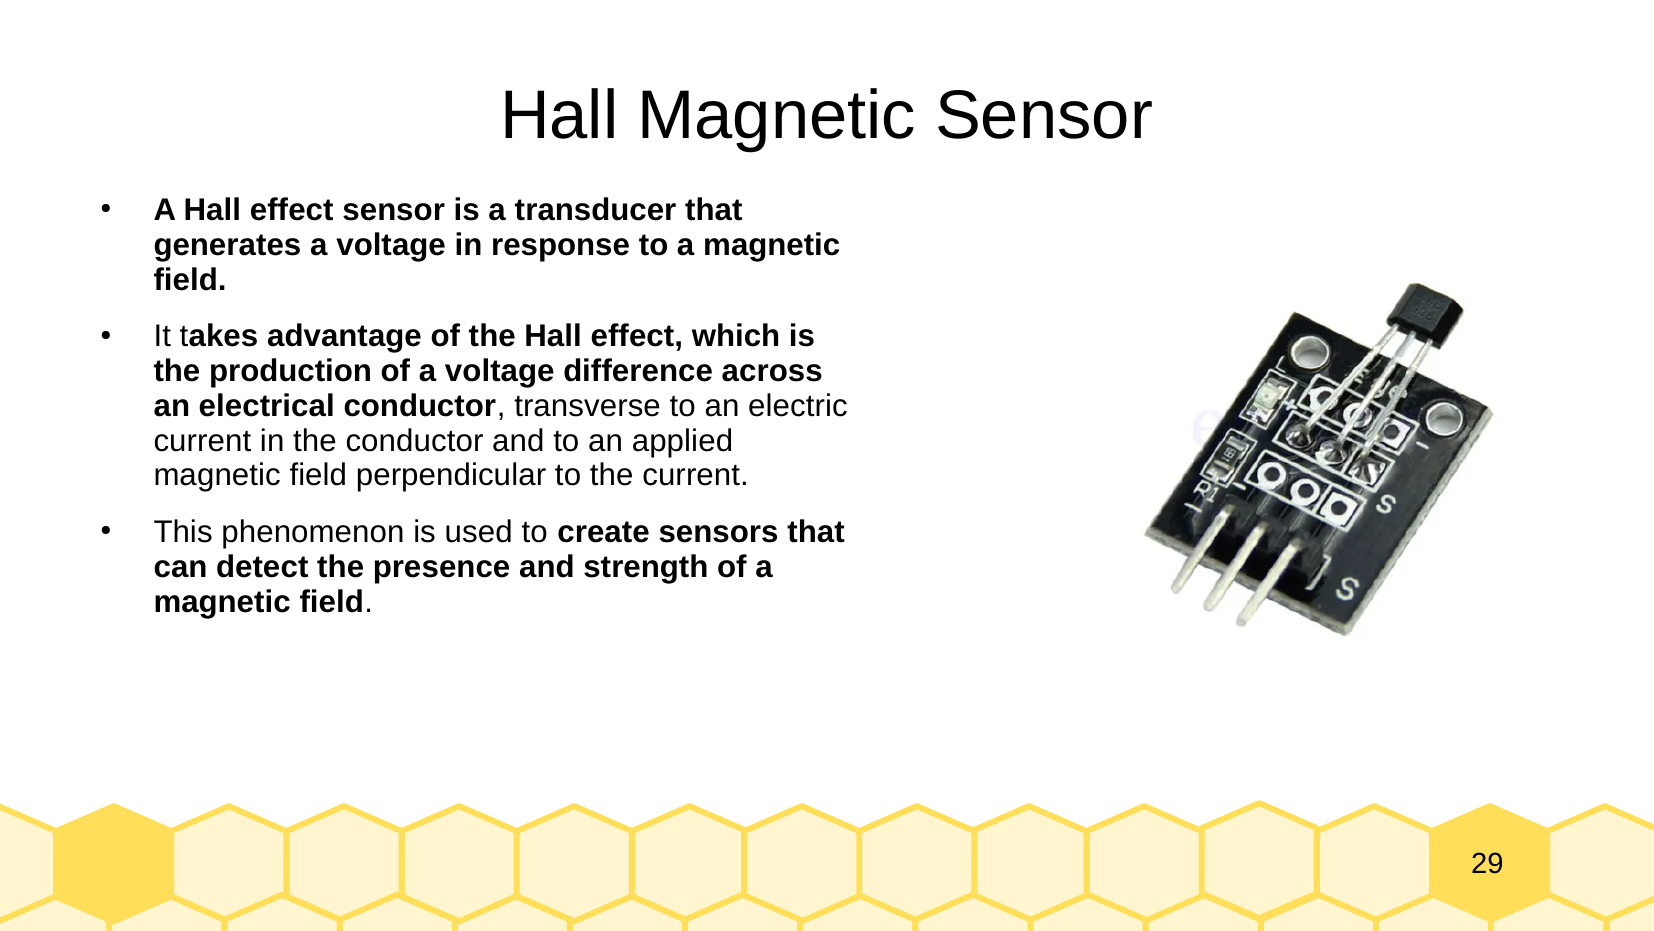

# Hall Magnetic Sensor
A Hall effect sensor is a transducer that generates a voltage in response to a magnetic field.
It takes advantage of the Hall effect, which is the production of a voltage difference across an electrical conductor, transverse to an electric current in the conductor and to an applied magnetic field perpendicular to the current.
This phenomenon is used to create sensors that can detect the presence and strength of a magnetic field.